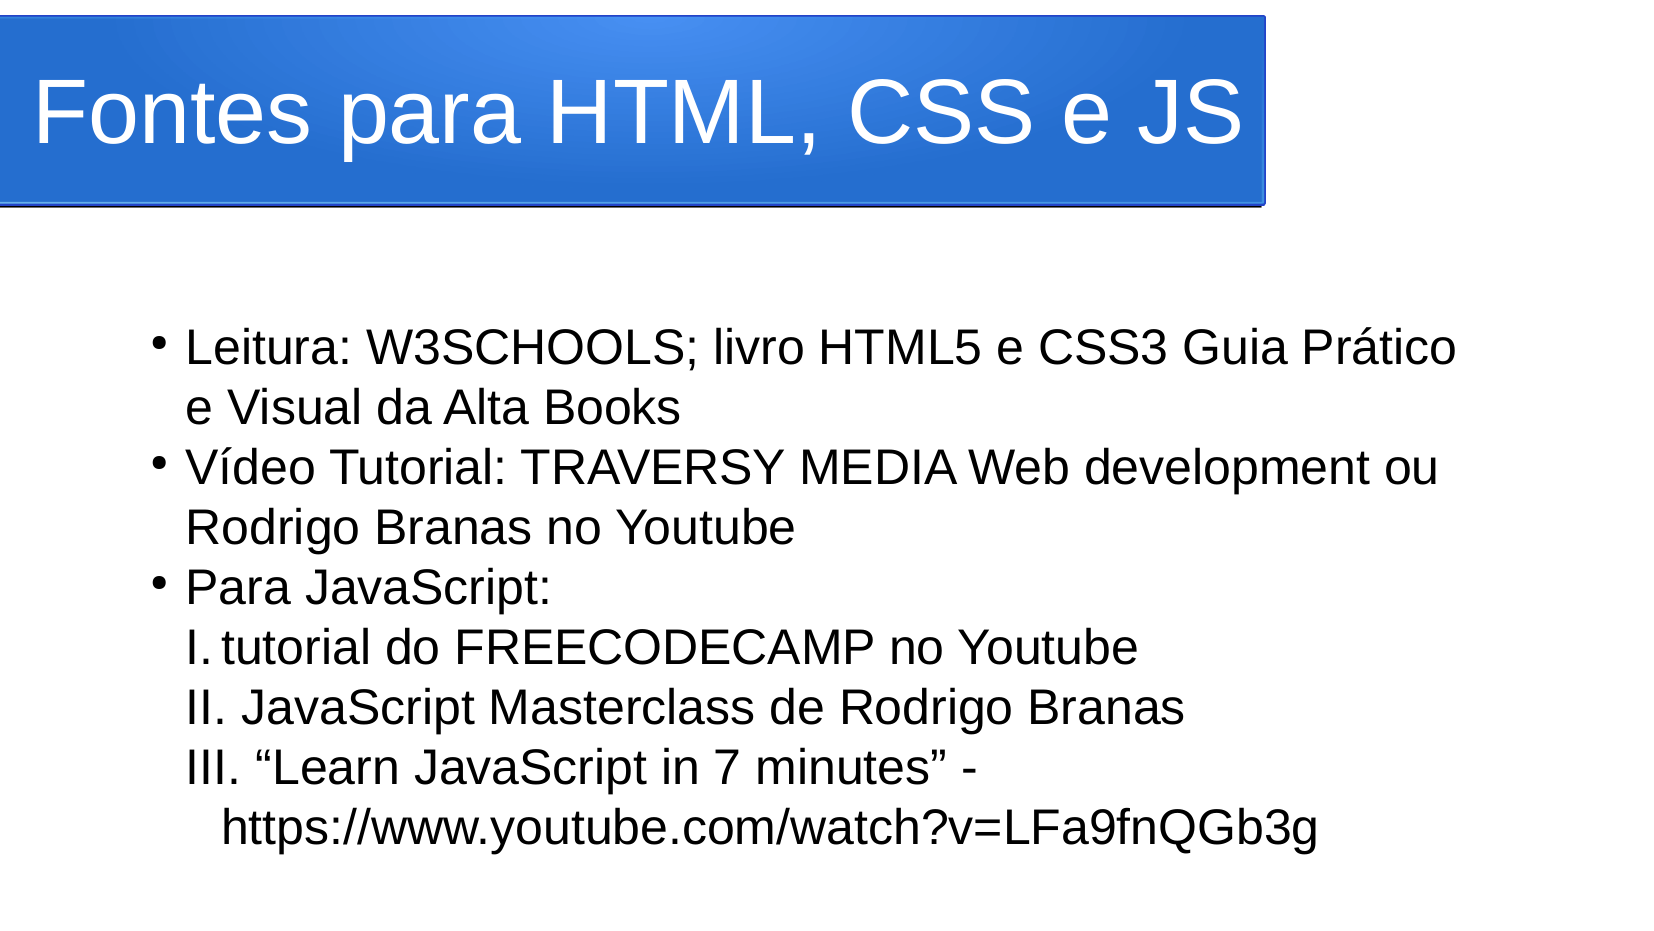

Fontes para HTML, CSS e JS
Leitura: W3SCHOOLS; livro HTML5 e CSS3 Guia Prático e Visual da Alta Books
Vídeo Tutorial: TRAVERSY MEDIA Web development ou Rodrigo Branas no Youtube
Para JavaScript:
tutorial do FREECODECAMP no Youtube
 JavaScript Masterclass de Rodrigo Branas
 “Learn JavaScript in 7 minutes” - https://www.youtube.com/watch?v=LFa9fnQGb3g